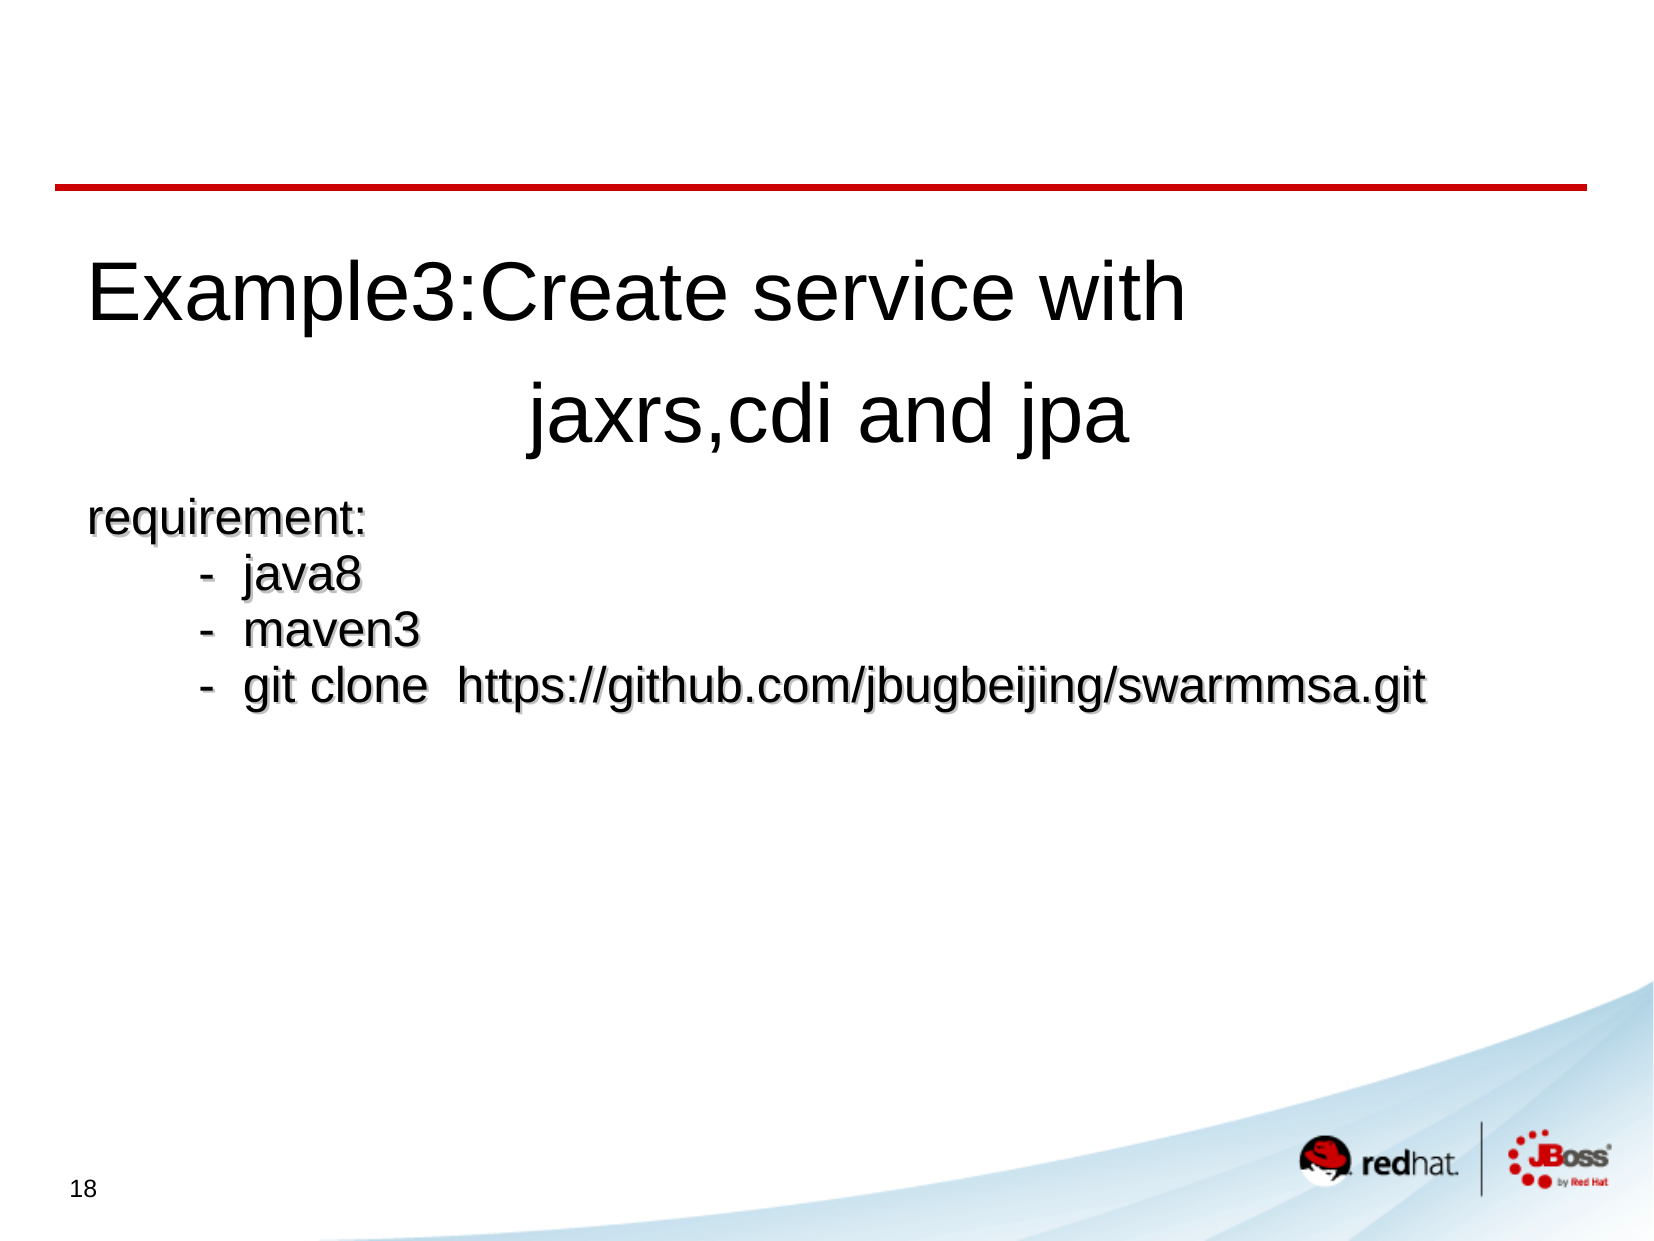

#
Example3:Create service with
 jaxrs,cdi and jpa
requirement:
 - java8
 - maven3
 - git clone https://github.com/jbugbeijing/swarmmsa.git